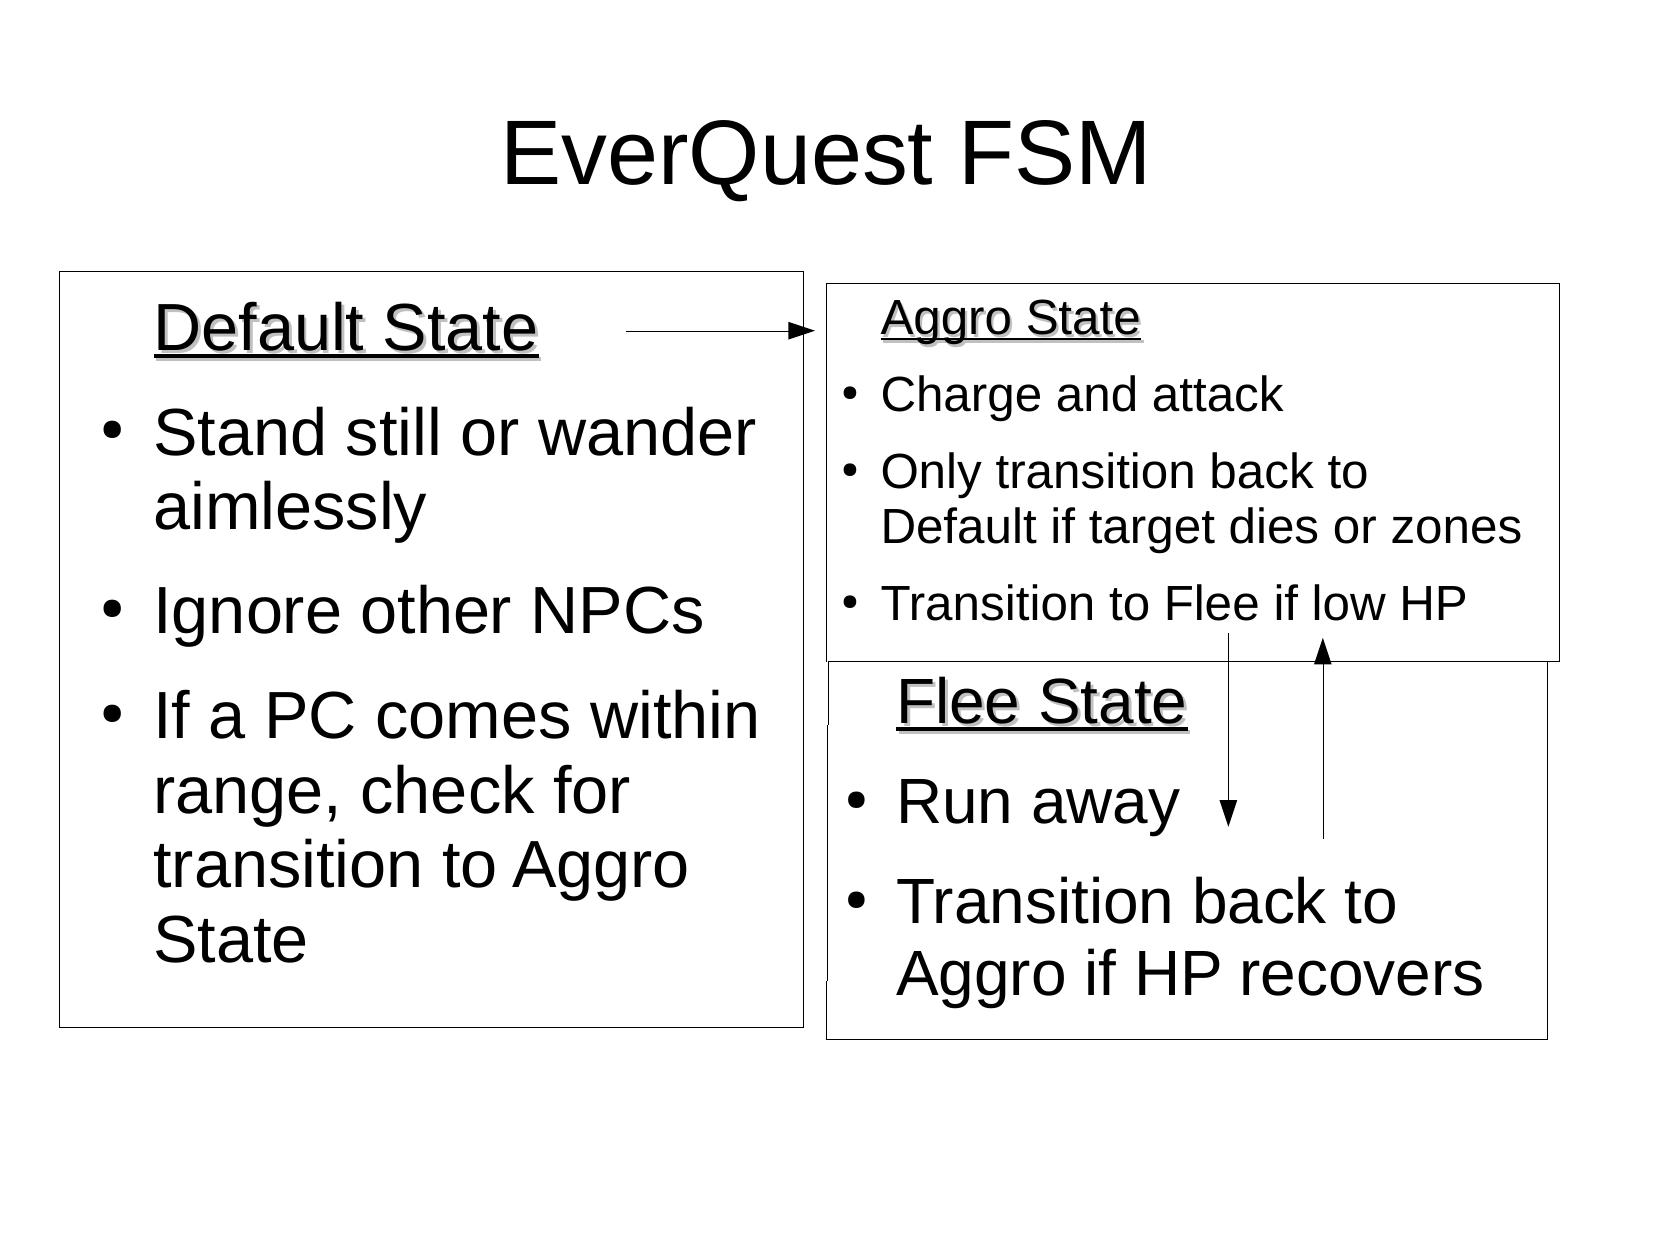

# EverQuest FSM
Default State
Stand still or wander aimlessly
Ignore other NPCs
If a PC comes within range, check for transition to Aggro State
Aggro State
Charge and attack
Only transition back to Default if target dies or zones
Transition to Flee if low HP
Flee State
Run away
Transition back to Aggro if HP recovers